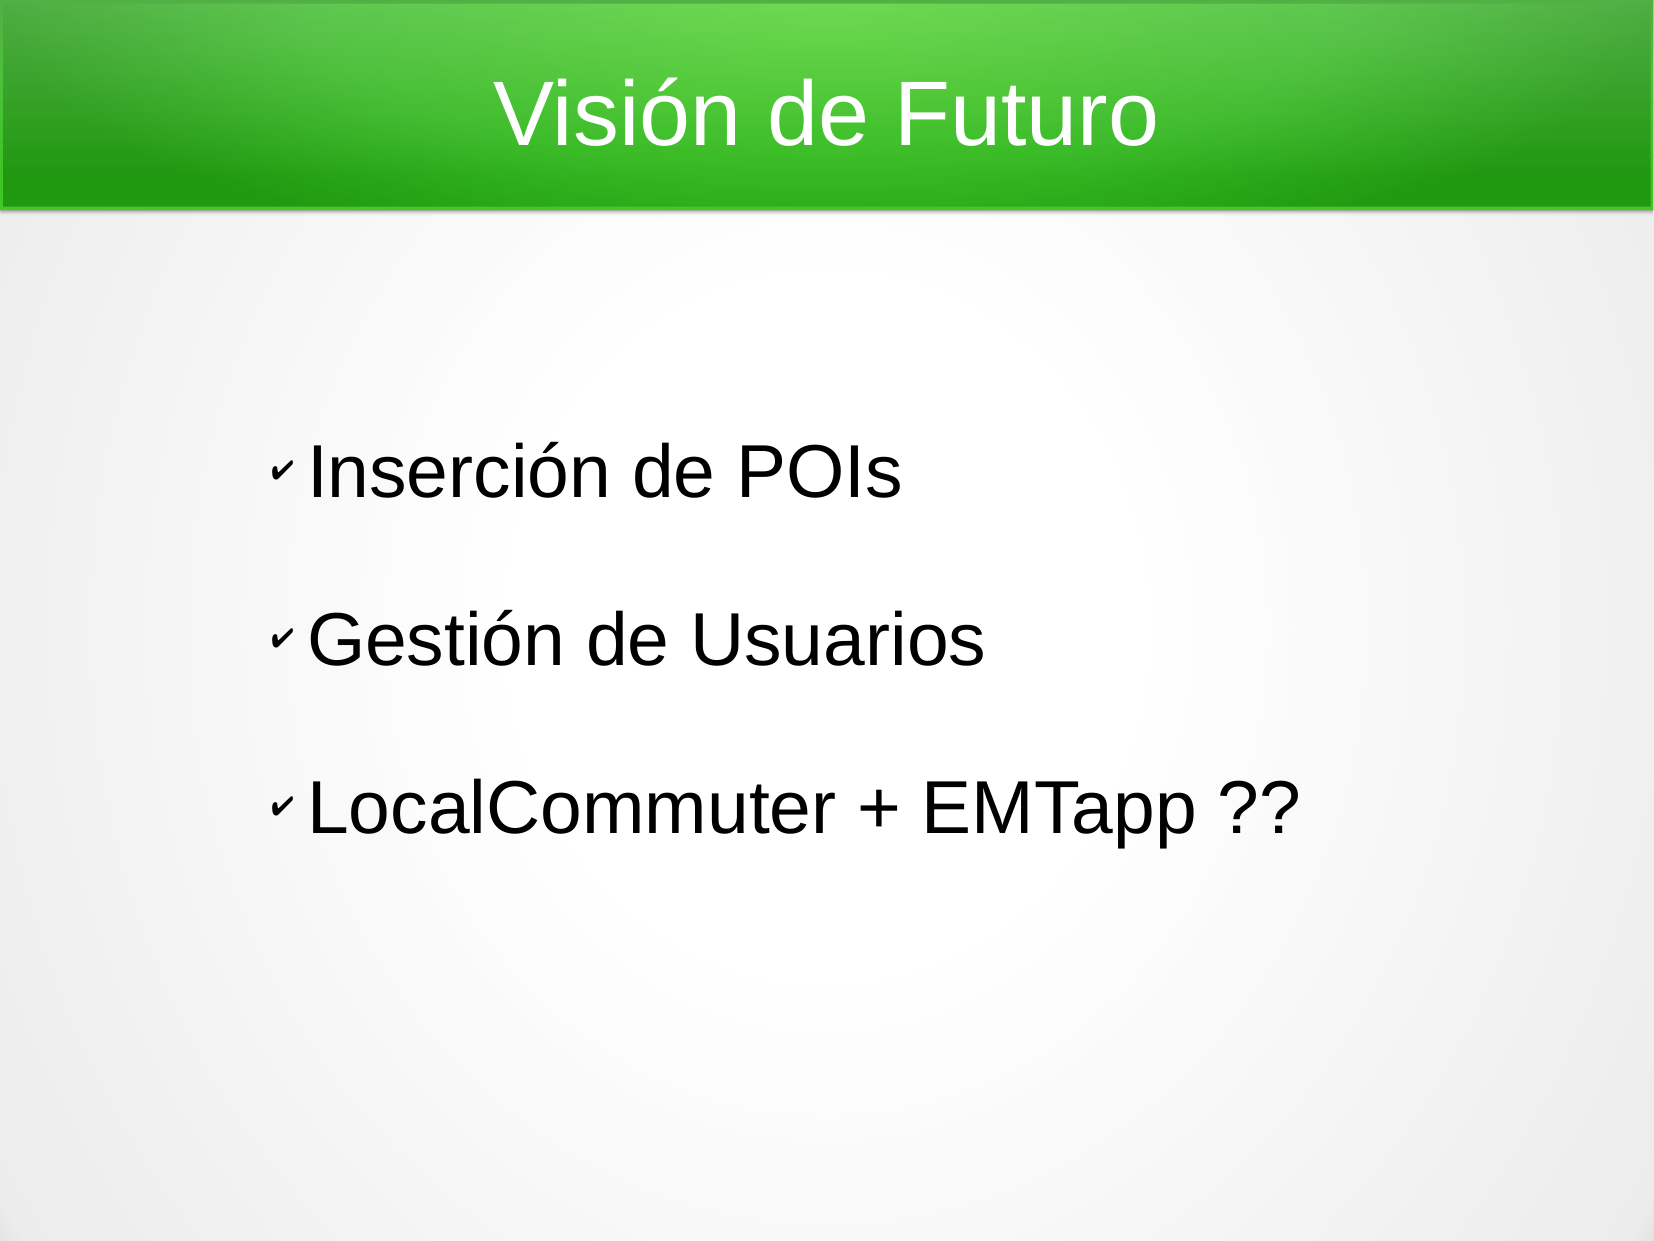

# Visión de Futuro
Inserción de POIs
Gestión de Usuarios
LocalCommuter + EMTapp ??